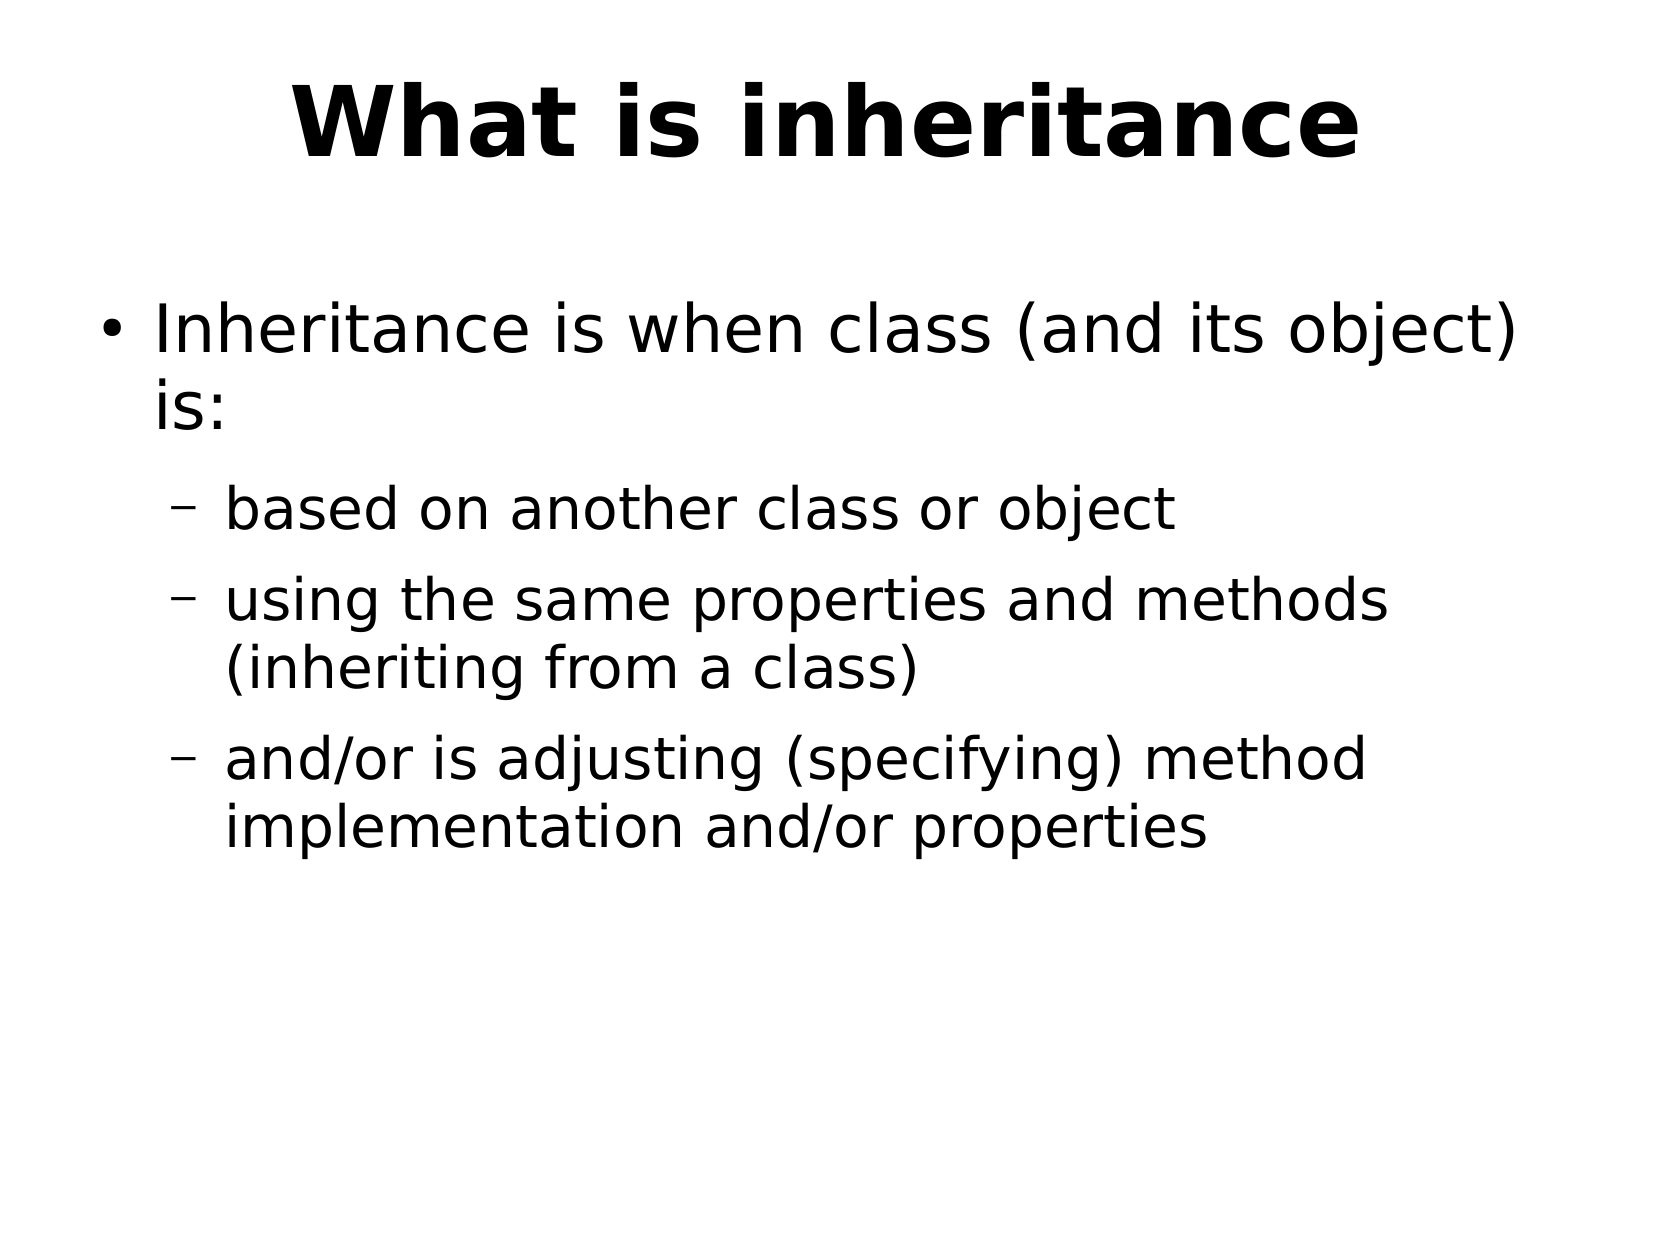

# What is inheritance
Inheritance is when class (and its object) is:
based on another class or object
using the same properties and methods (inheriting from a class)
and/or is adjusting (specifying) method implementation and/or properties